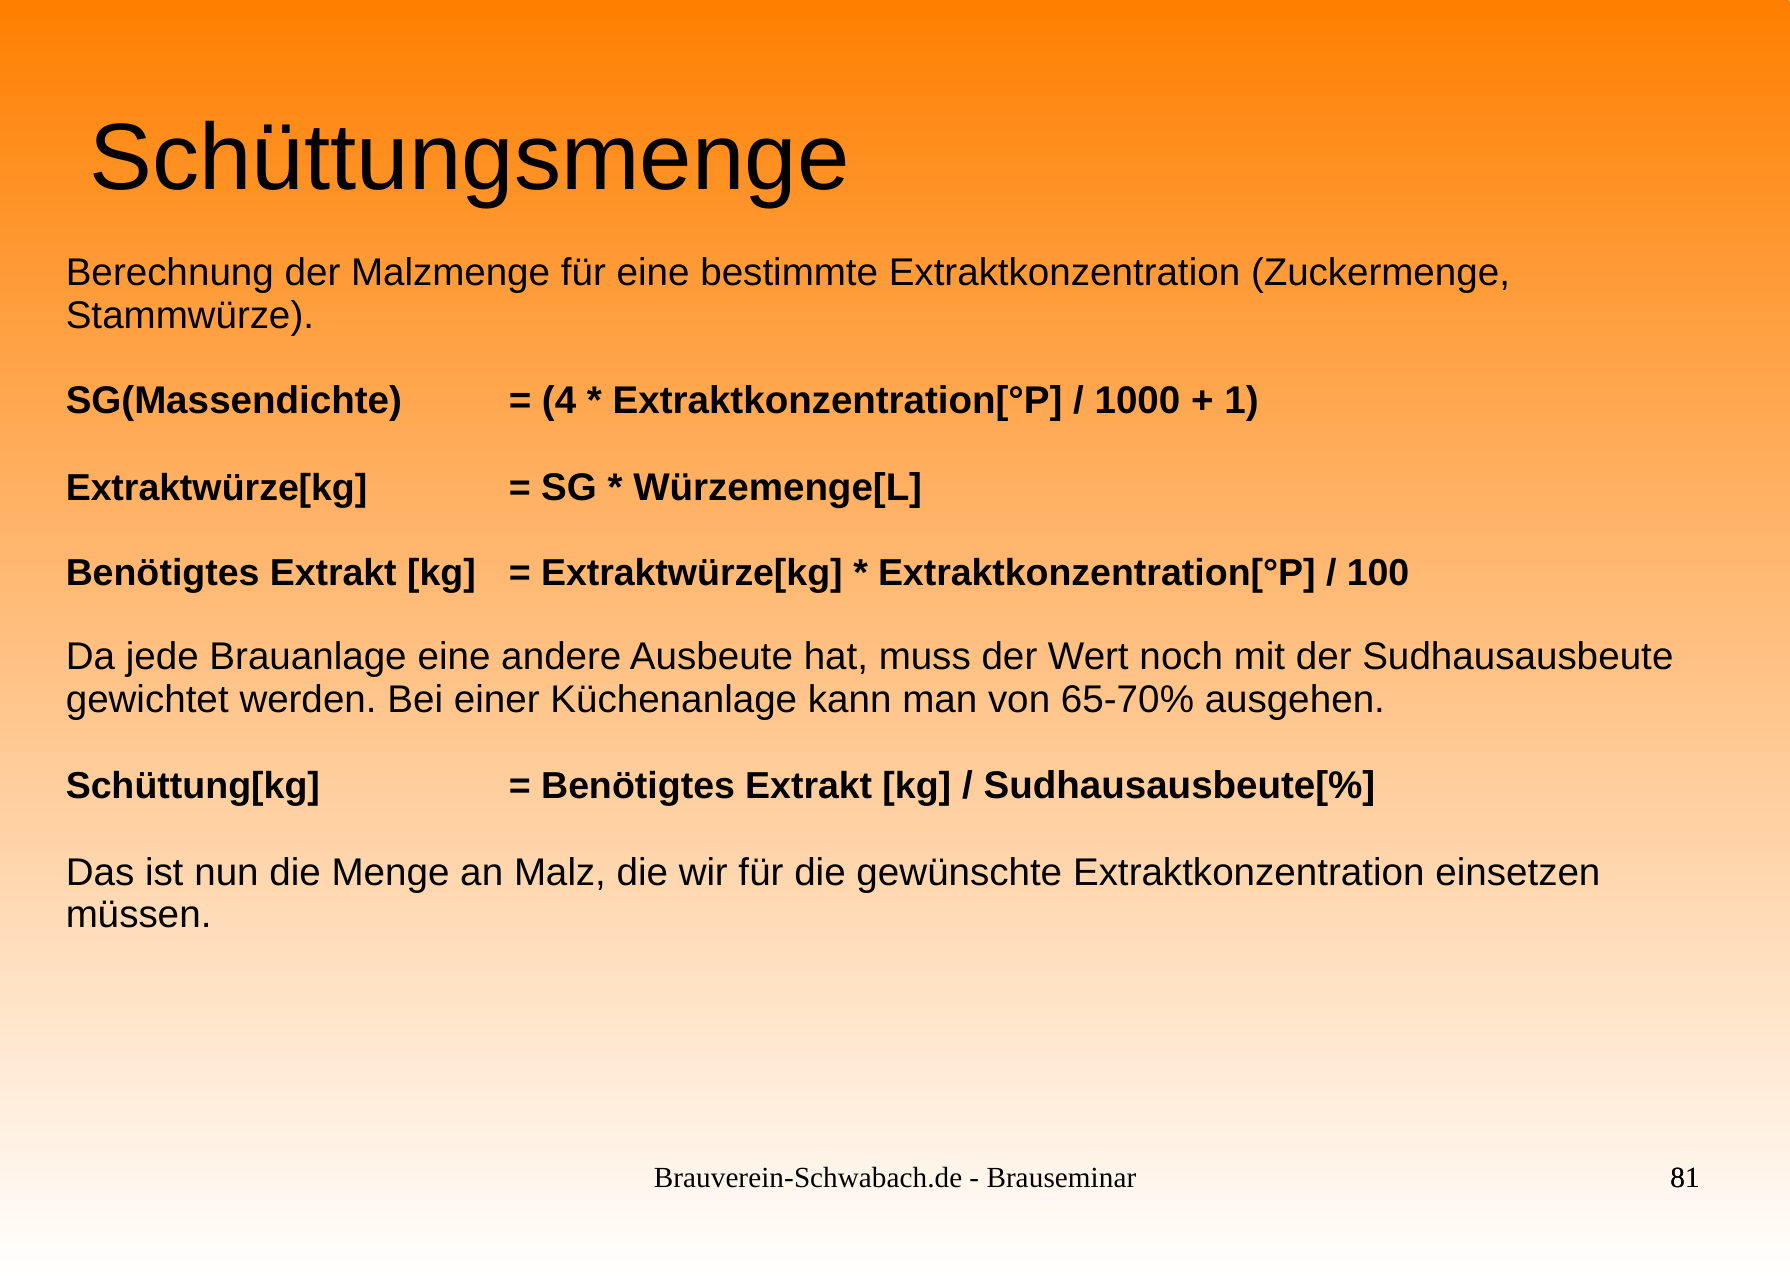

# Schüttungsmenge
Berechnung der Malzmenge für eine bestimmte Extraktkonzentration (Zuckermenge, Stammwürze).
SG(Massendichte) 		= (4 * Extraktkonzentration[°P] / 1000 + 1)
Extraktwürze[kg] 		= SG * Würzemenge[L]
Benötigtes Extrakt [kg] 	= Extraktwürze[kg] * Extraktkonzentration[°P] / 100
Da jede Brauanlage eine andere Ausbeute hat, muss der Wert noch mit der Sudhausausbeute gewichtet werden. Bei einer Küchenanlage kann man von 65-70% ausgehen.
Schüttung[kg] 			= Benötigtes Extrakt [kg] / Sudhausausbeute[%]
Das ist nun die Menge an Malz, die wir für die gewünschte Extraktkonzentration einsetzen müssen.
Brauverein-Schwabach.de - Brauseminar
81